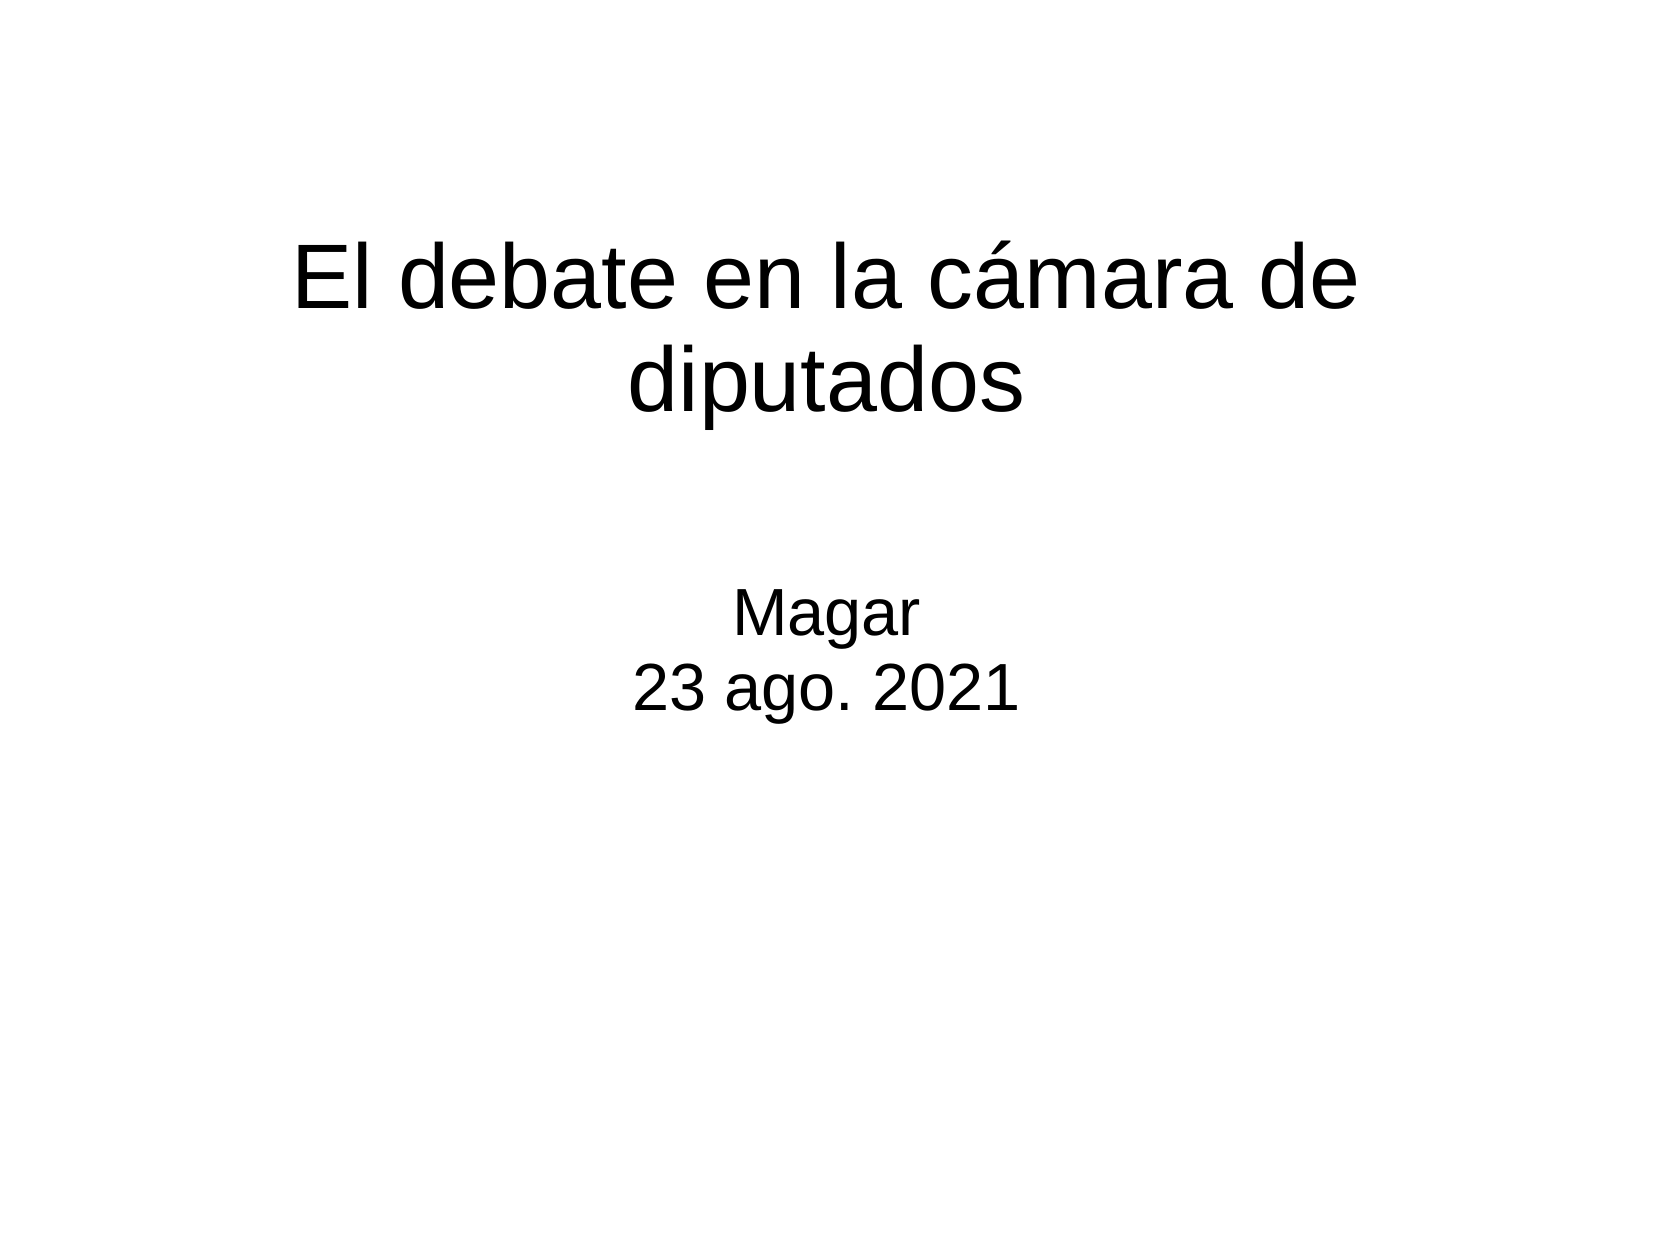

# El debate en la cámara de diputados
Magar
23 ago. 2021